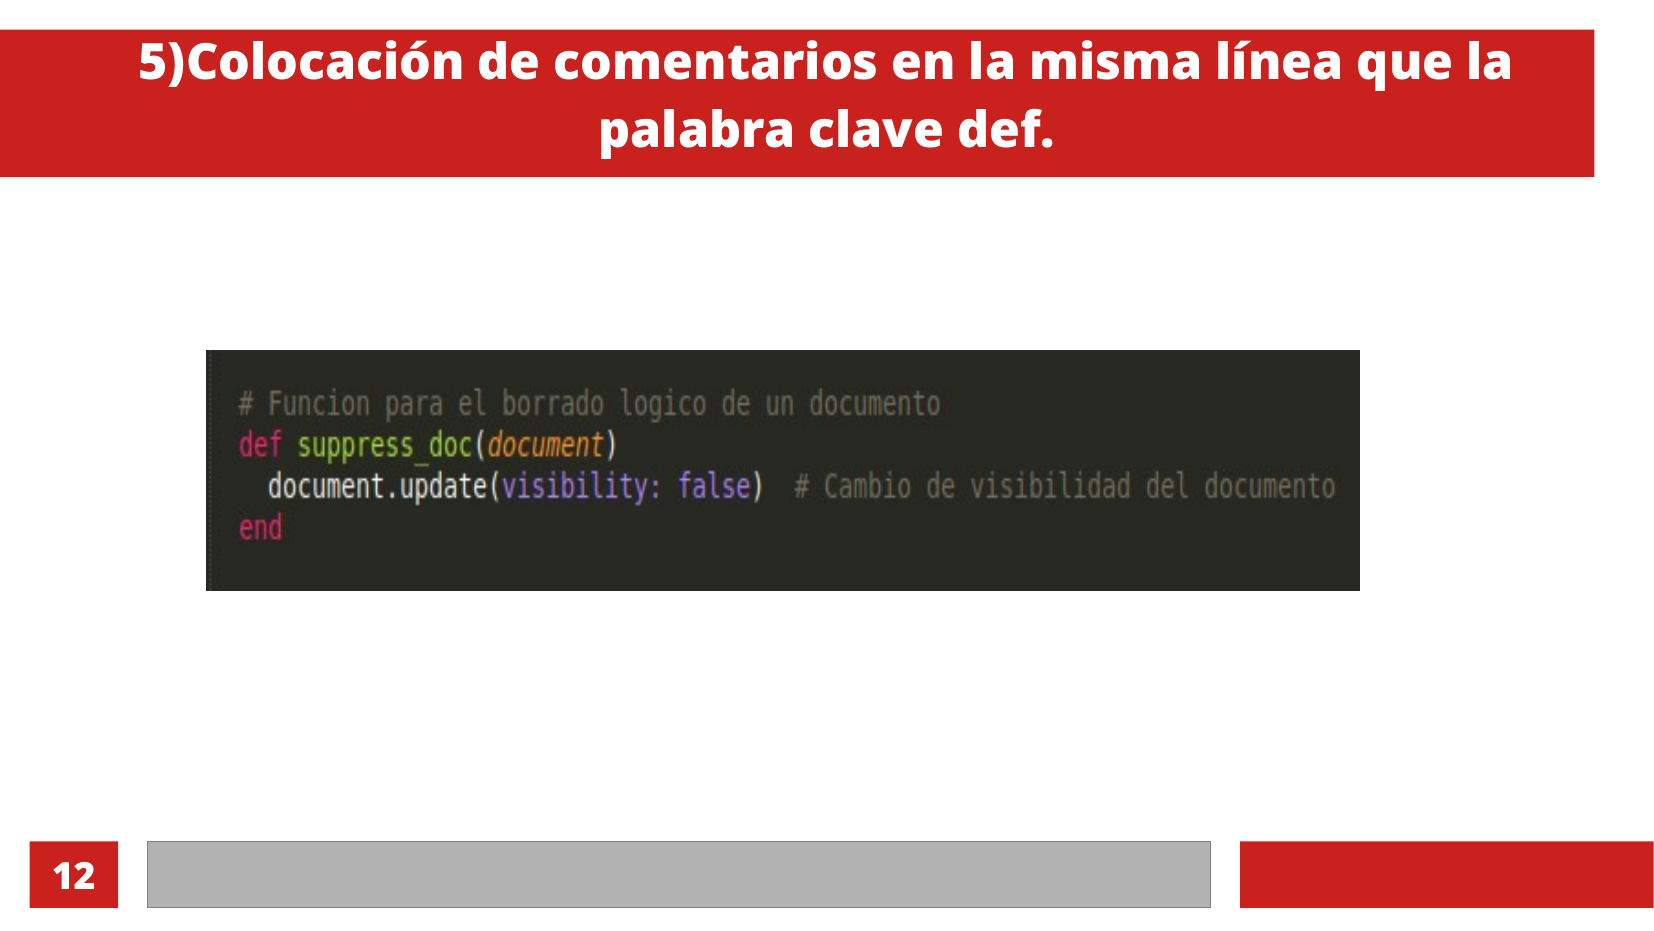

# 5)Colocación de comentarios en la misma línea que la palabra clave def.
12